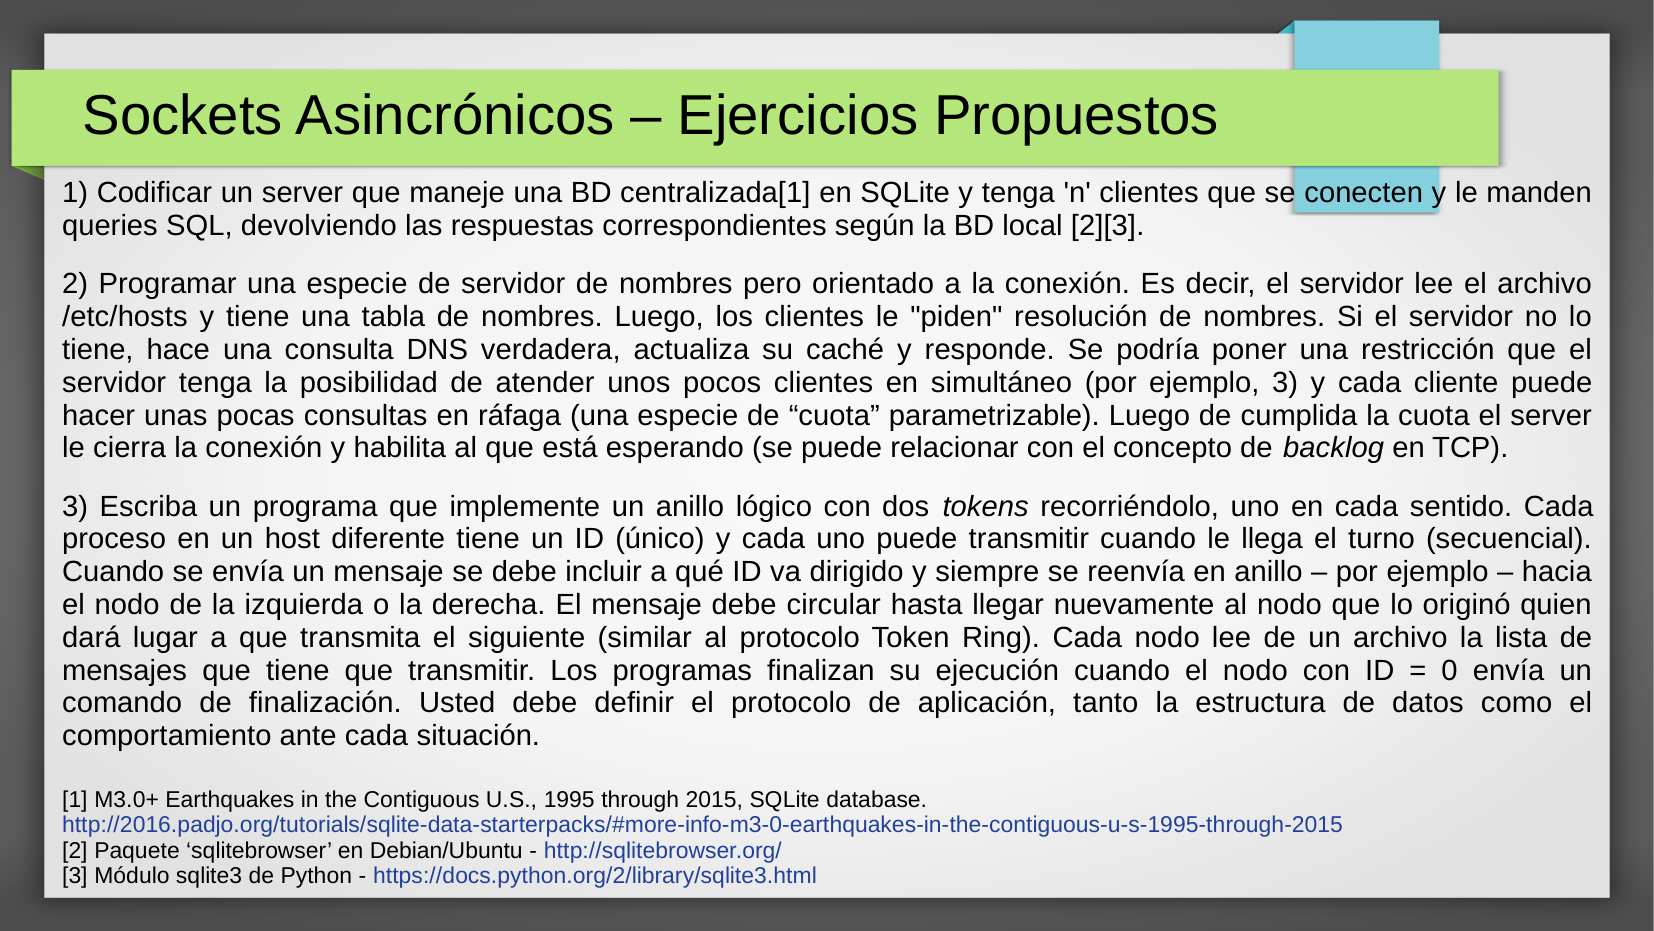

# Sockets Asincrónicos – Ejercicios Propuestos
1) Codificar un server que maneje una BD centralizada[1] en SQLite y tenga 'n' clientes que se conecten y le manden queries SQL, devolviendo las respuestas correspondientes según la BD local [2][3].
2) Programar una especie de servidor de nombres pero orientado a la conexión. Es decir, el servidor lee el archivo /etc/hosts y tiene una tabla de nombres. Luego, los clientes le "piden" resolución de nombres. Si el servidor no lo tiene, hace una consulta DNS verdadera, actualiza su caché y responde. Se podría poner una restricción que el servidor tenga la posibilidad de atender unos pocos clientes en simultáneo (por ejemplo, 3) y cada cliente puede hacer unas pocas consultas en ráfaga (una especie de “cuota” parametrizable). Luego de cumplida la cuota el server le cierra la conexión y habilita al que está esperando (se puede relacionar con el concepto de backlog en TCP).
3) Escriba un programa que implemente un anillo lógico con dos tokens recorriéndolo, uno en cada sentido. Cada proceso en un host diferente tiene un ID (único) y cada uno puede transmitir cuando le llega el turno (secuencial). Cuando se envía un mensaje se debe incluir a qué ID va dirigido y siempre se reenvía en anillo – por ejemplo – hacia el nodo de la izquierda o la derecha. El mensaje debe circular hasta llegar nuevamente al nodo que lo originó quien dará lugar a que transmita el siguiente (similar al protocolo Token Ring). Cada nodo lee de un archivo la lista de mensajes que tiene que transmitir. Los programas finalizan su ejecución cuando el nodo con ID = 0 envía un comando de finalización. Usted debe definir el protocolo de aplicación, tanto la estructura de datos como el comportamiento ante cada situación.
[1] M3.0+ Earthquakes in the Contiguous U.S., 1995 through 2015, SQLite database.http://2016.padjo.org/tutorials/sqlite-data-starterpacks/#more-info-m3-0-earthquakes-in-the-contiguous-u-s-1995-through-2015
[2] Paquete ‘sqlitebrowser’ en Debian/Ubuntu - http://sqlitebrowser.org/
[3] Módulo sqlite3 de Python - https://docs.python.org/2/library/sqlite3.html